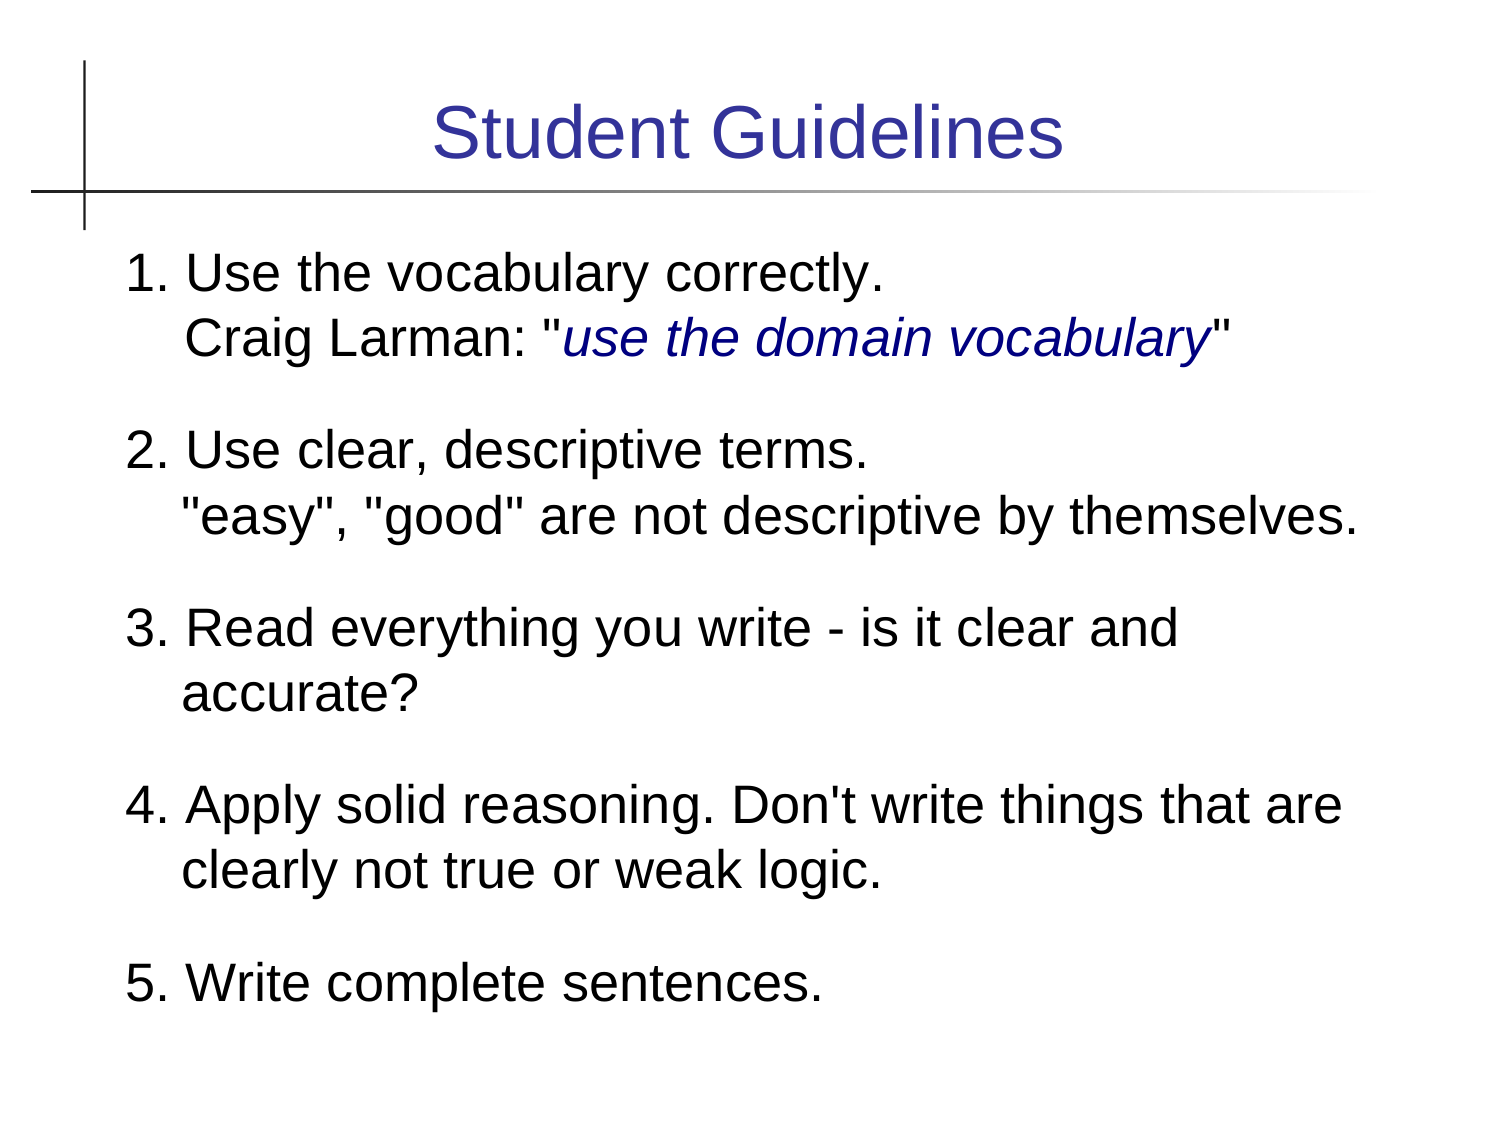

# Student Guidelines
1. Use the vocabulary correctly.
	Craig Larman: "use the domain vocabulary"
2. Use clear, descriptive terms.
"easy", "good" are not descriptive by themselves.
3. Read everything you write - is it clear and accurate?
4. Apply solid reasoning. Don't write things that are clearly not true or weak logic.
5. Write complete sentences.